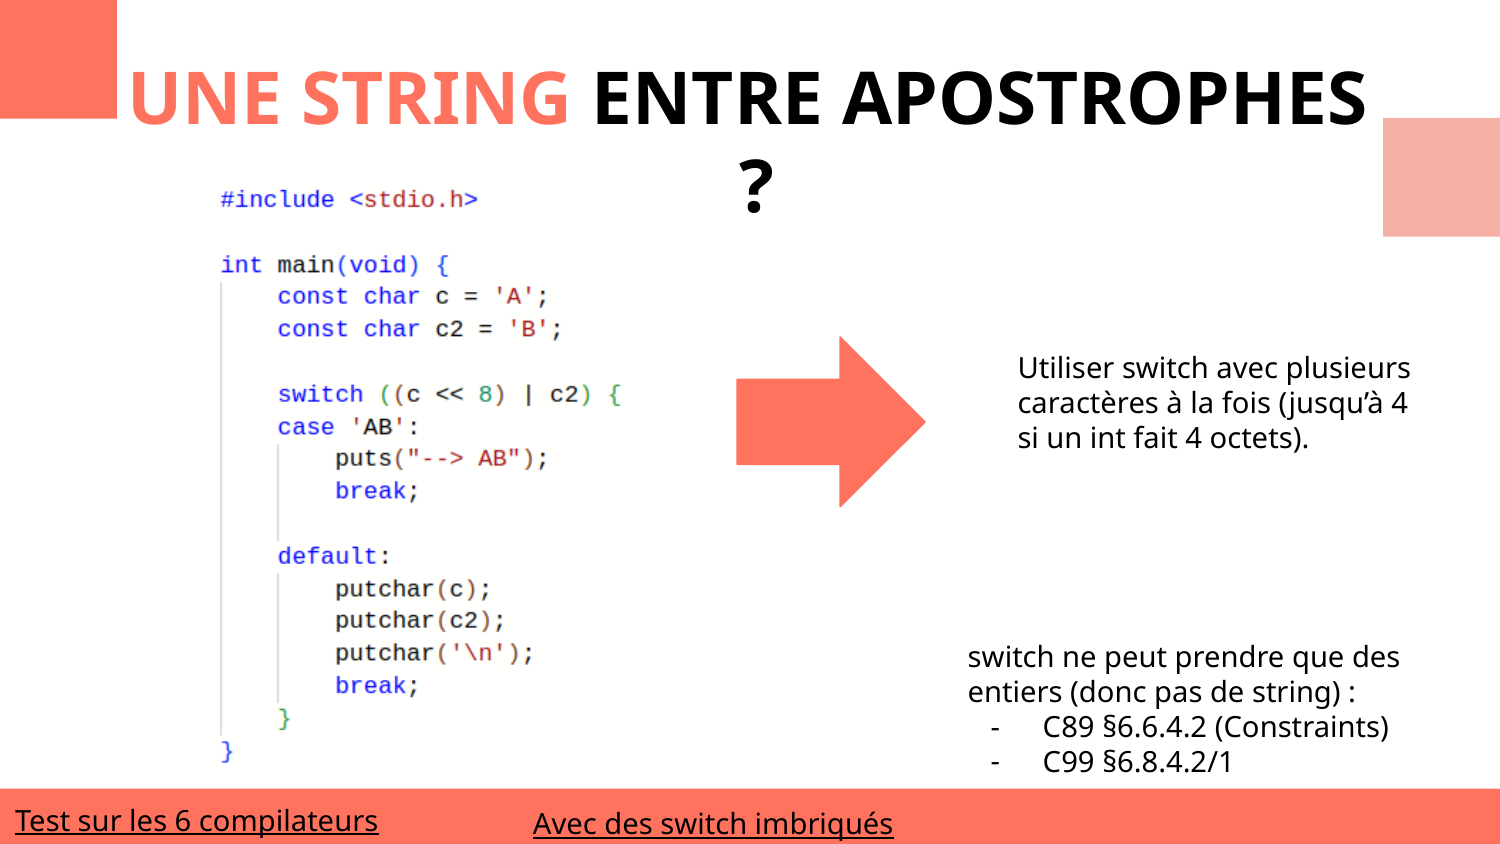

# UNE STRING ENTRE APOSTROPHES ?
Utiliser switch avec plusieurs caractères à la fois (jusqu’à 4 si un int fait 4 octets).
switch ne peut prendre que des entiers (donc pas de string) :
C89 §6.6.4.2 (Constraints)
C99 §6.8.4.2/1
Test sur les 6 compilateurs
Avec des switch imbriqués